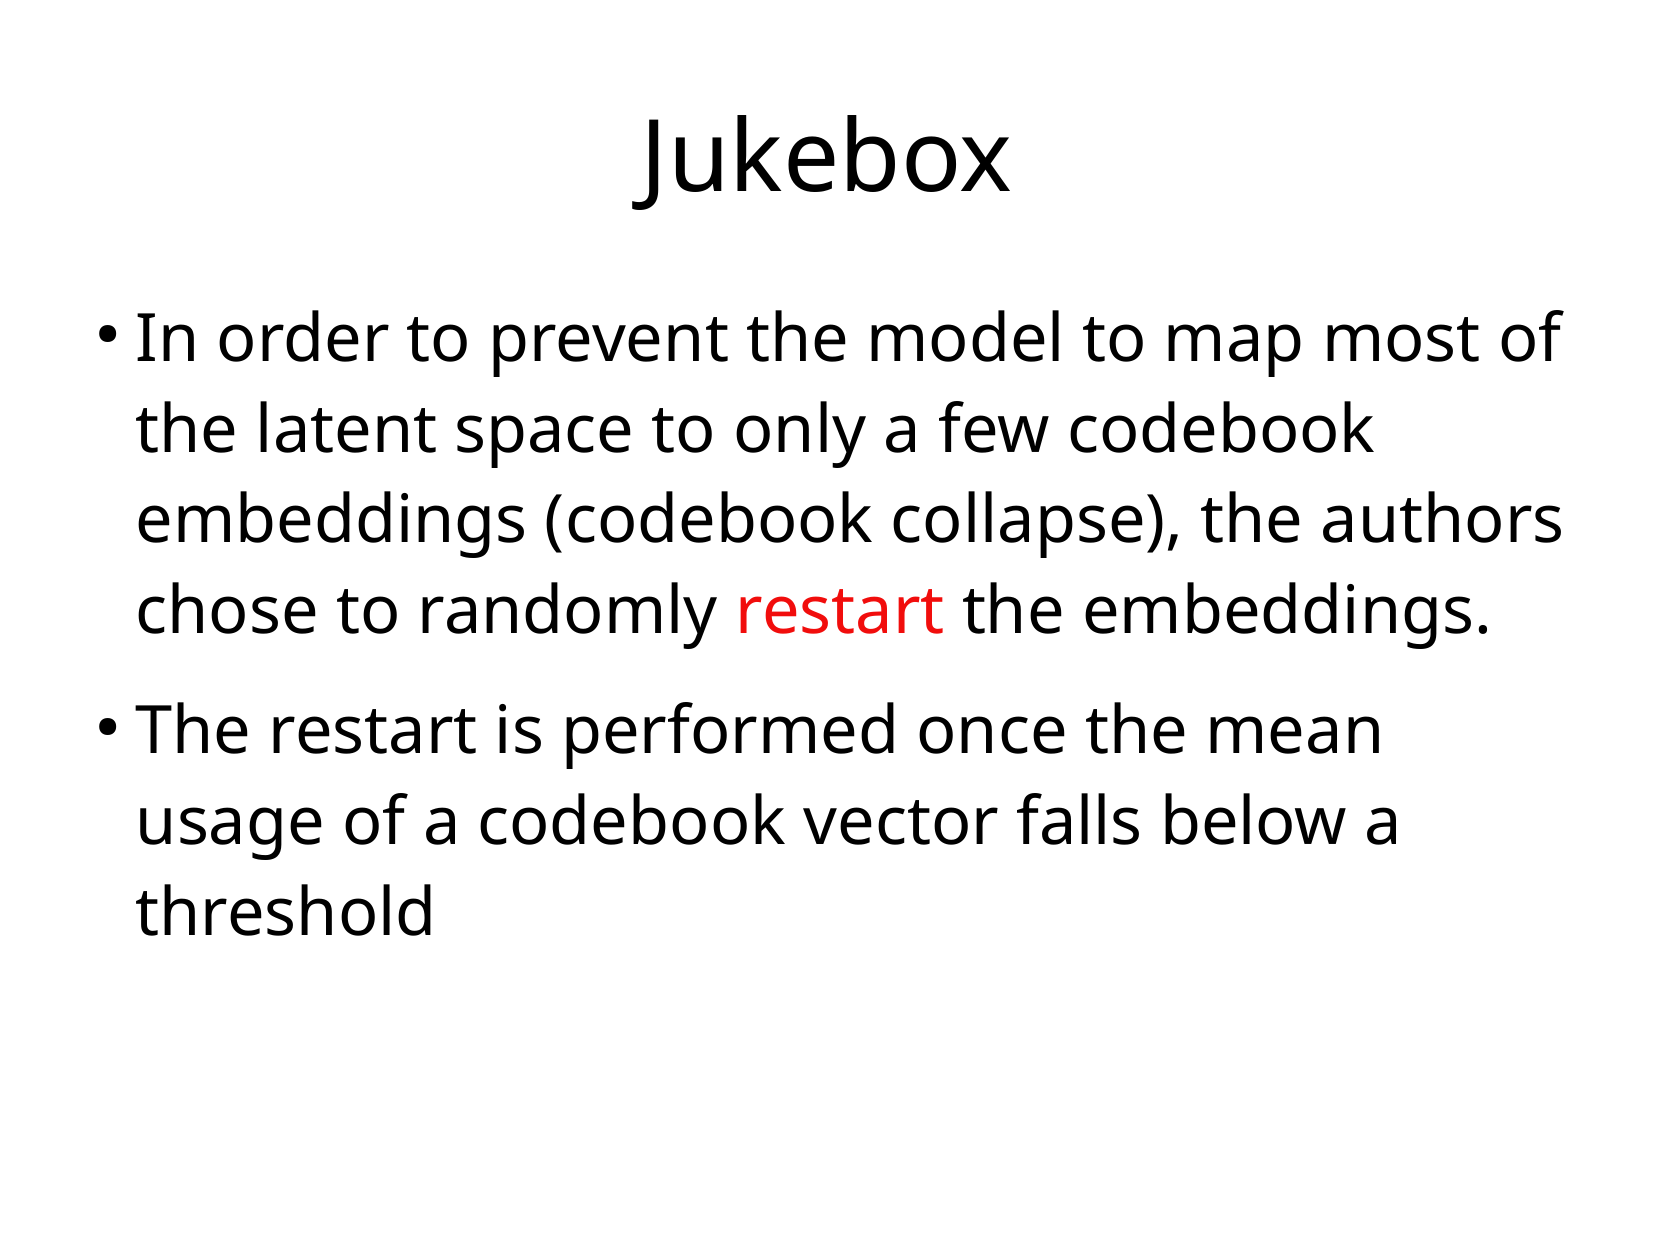

# Jukebox
In order to prevent the model to map most of the latent space to only a few codebook embeddings (codebook collapse), the authors chose to randomly restart the embeddings.
The restart is performed once the mean usage of a codebook vector falls below a threshold